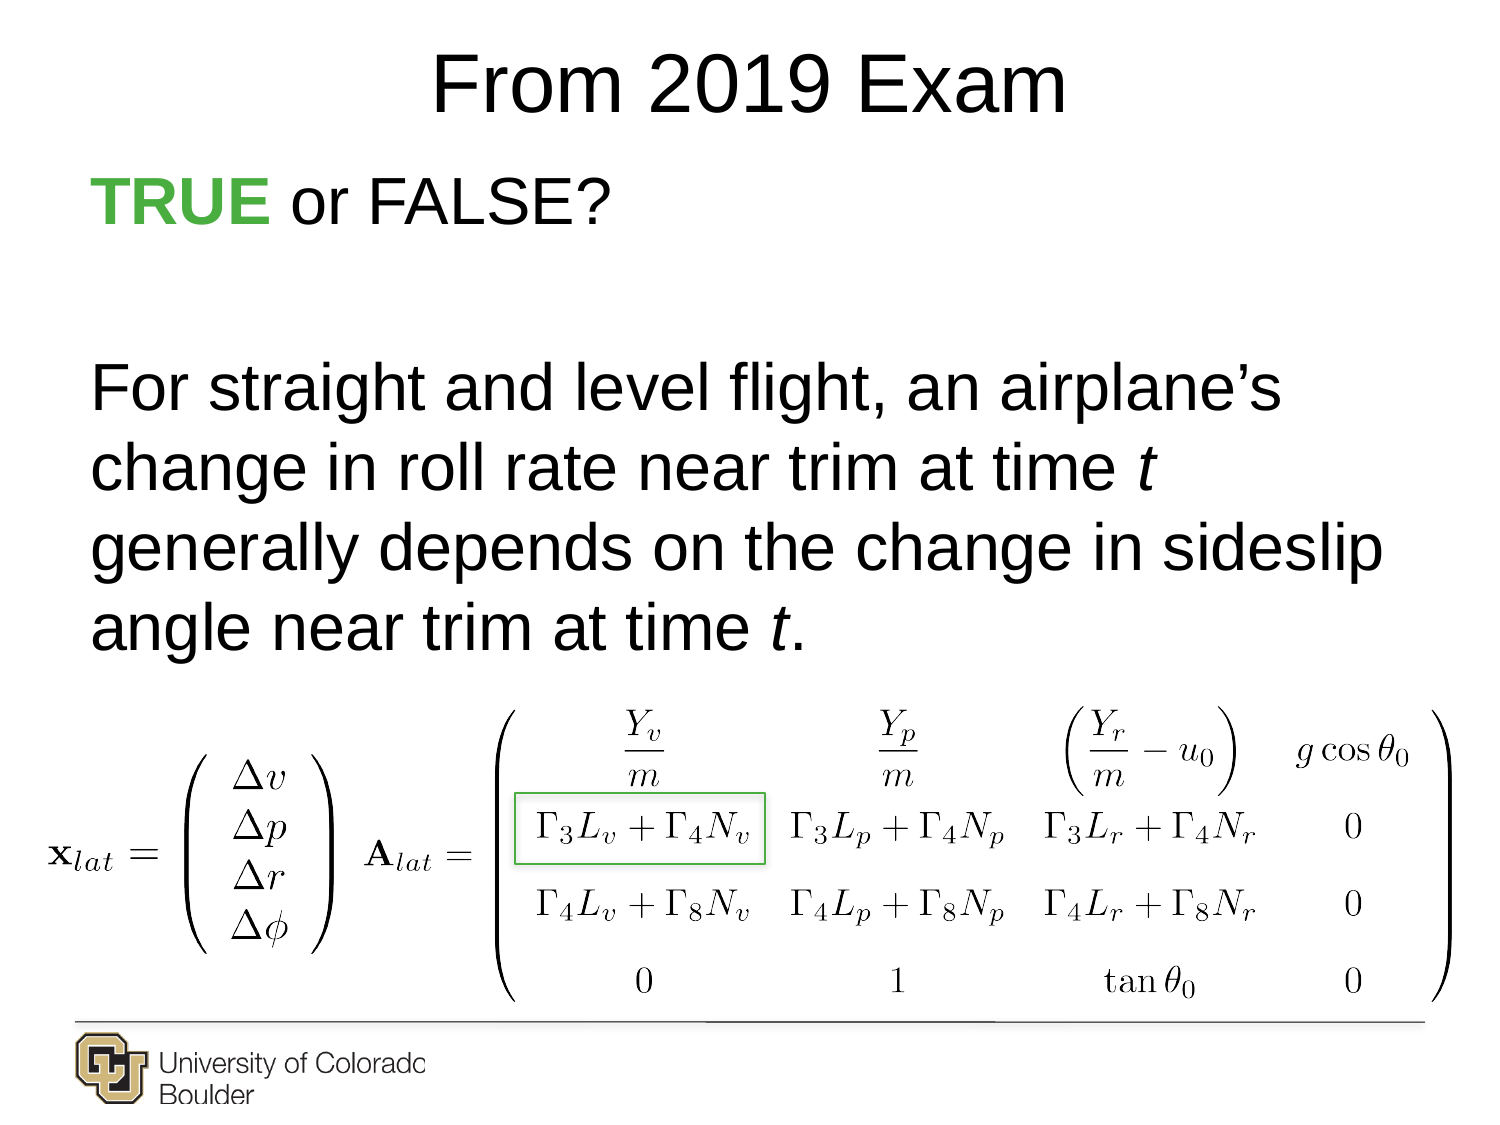

# From 2019 Exam
TRUE or FALSE?
For straight and level flight, an airplane’s change in roll rate near trim at time t generally depends on the change in sideslip angle near trim at time t.